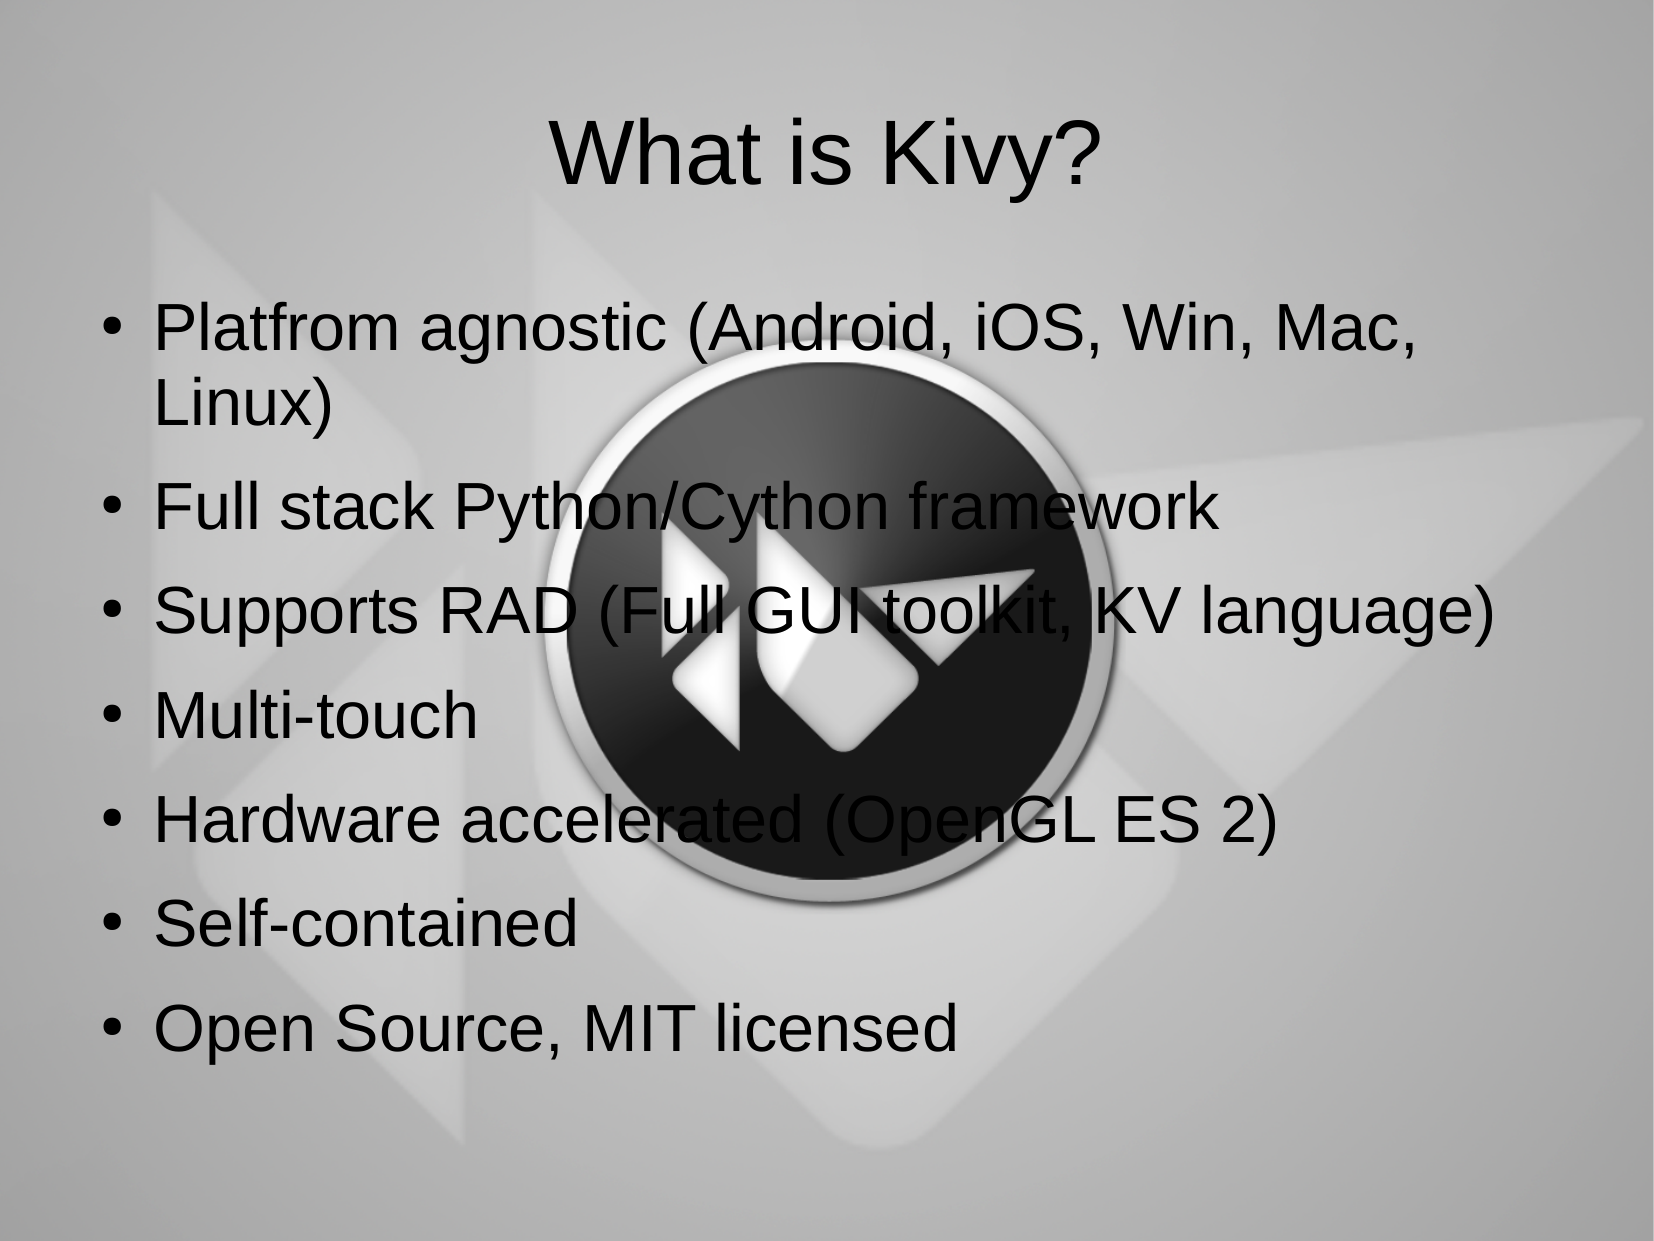

# What is Kivy?
Platfrom agnostic (Android, iOS, Win, Mac, Linux)
Full stack Python/Cython framework
Supports RAD (Full GUI toolkit, KV language)
Multi-touch
Hardware accelerated (OpenGL ES 2)
Self-contained
Open Source, MIT licensed